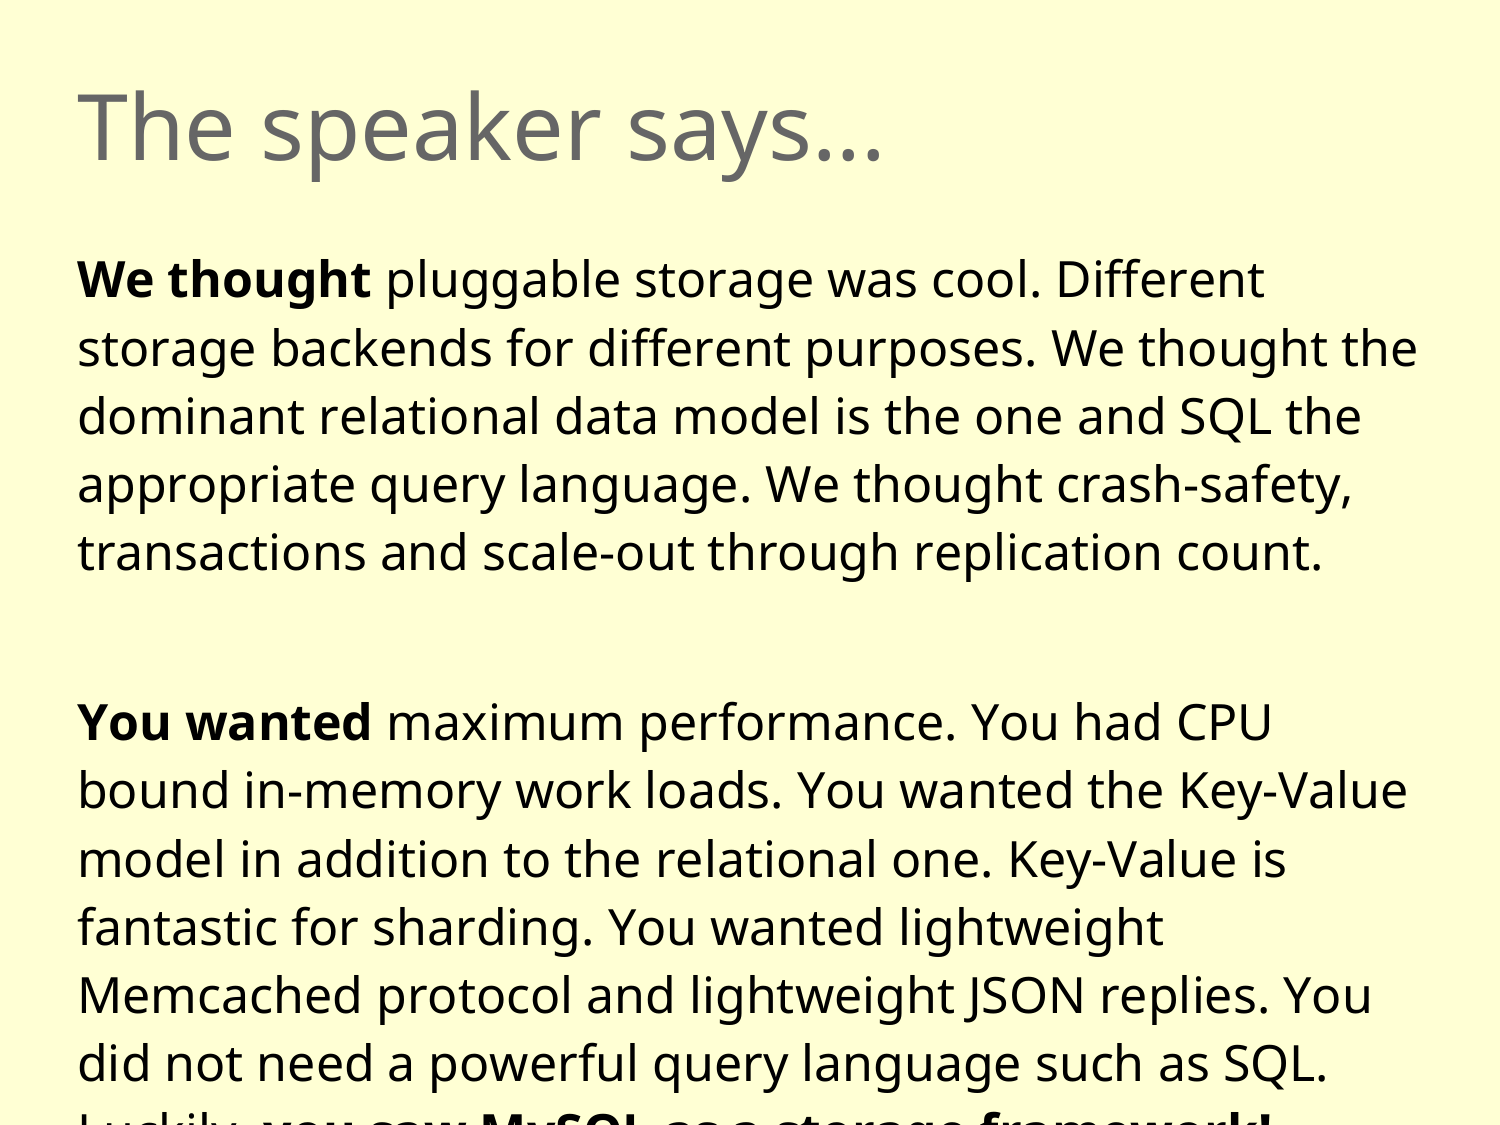

# The speaker says...
We thought pluggable storage was cool. Different storage backends for different purposes. We thought the dominant relational data model is the one and SQL the appropriate query language. We thought crash-safety, transactions and scale-out through replication count.
You wanted maximum performance. You had CPU bound in-memory work loads. You wanted the Key-Value model in addition to the relational one. Key-Value is fantastic for sharding. You wanted lightweight Memcached protocol and lightweight JSON replies. You did not need a powerful query language such as SQL. Luckily, you saw MySQL as a storage framework!